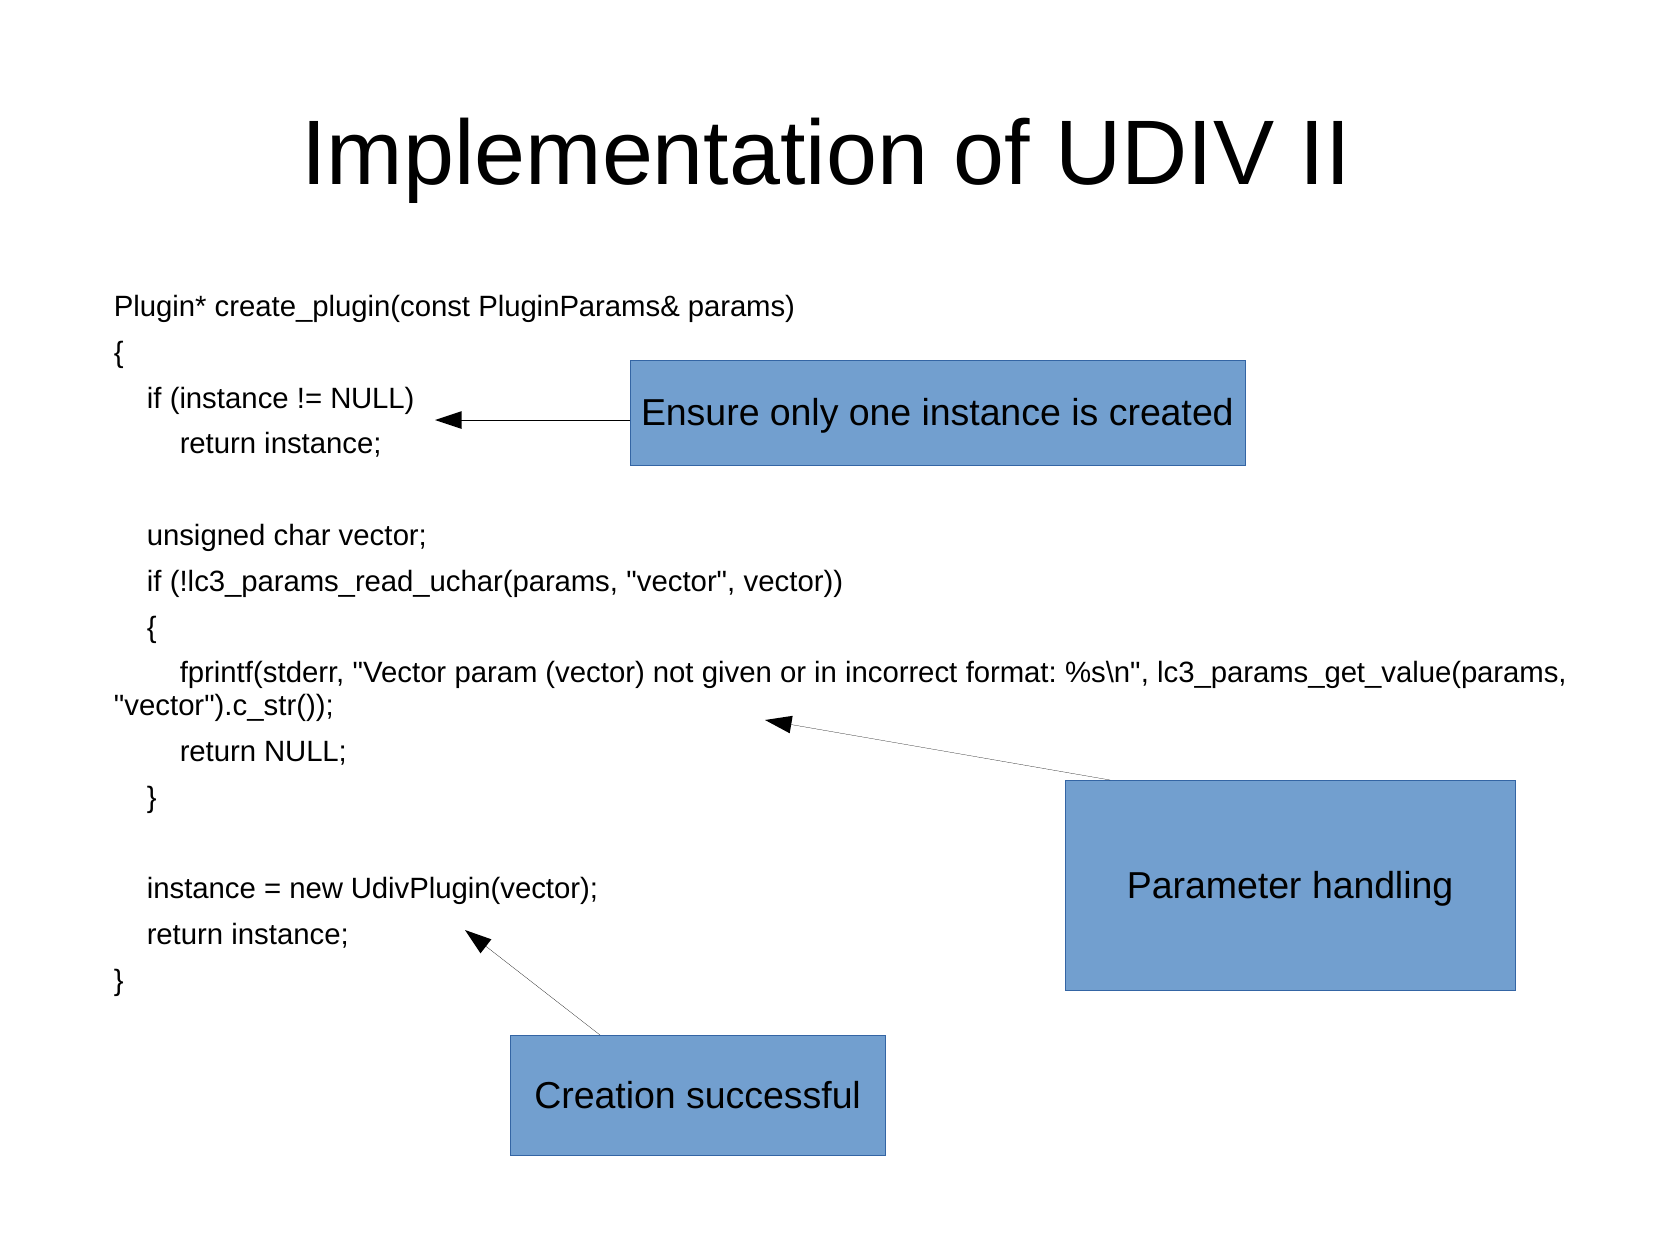

# Implementation of UDIV II
Plugin* create_plugin(const PluginParams& params)
{
 if (instance != NULL)
 return instance;
 unsigned char vector;
 if (!lc3_params_read_uchar(params, "vector", vector))
 {
 fprintf(stderr, "Vector param (vector) not given or in incorrect format: %s\n", lc3_params_get_value(params, "vector").c_str());
 return NULL;
 }
 instance = new UdivPlugin(vector);
 return instance;
}
Ensure only one instance is created
Parameter handling
Creation successful